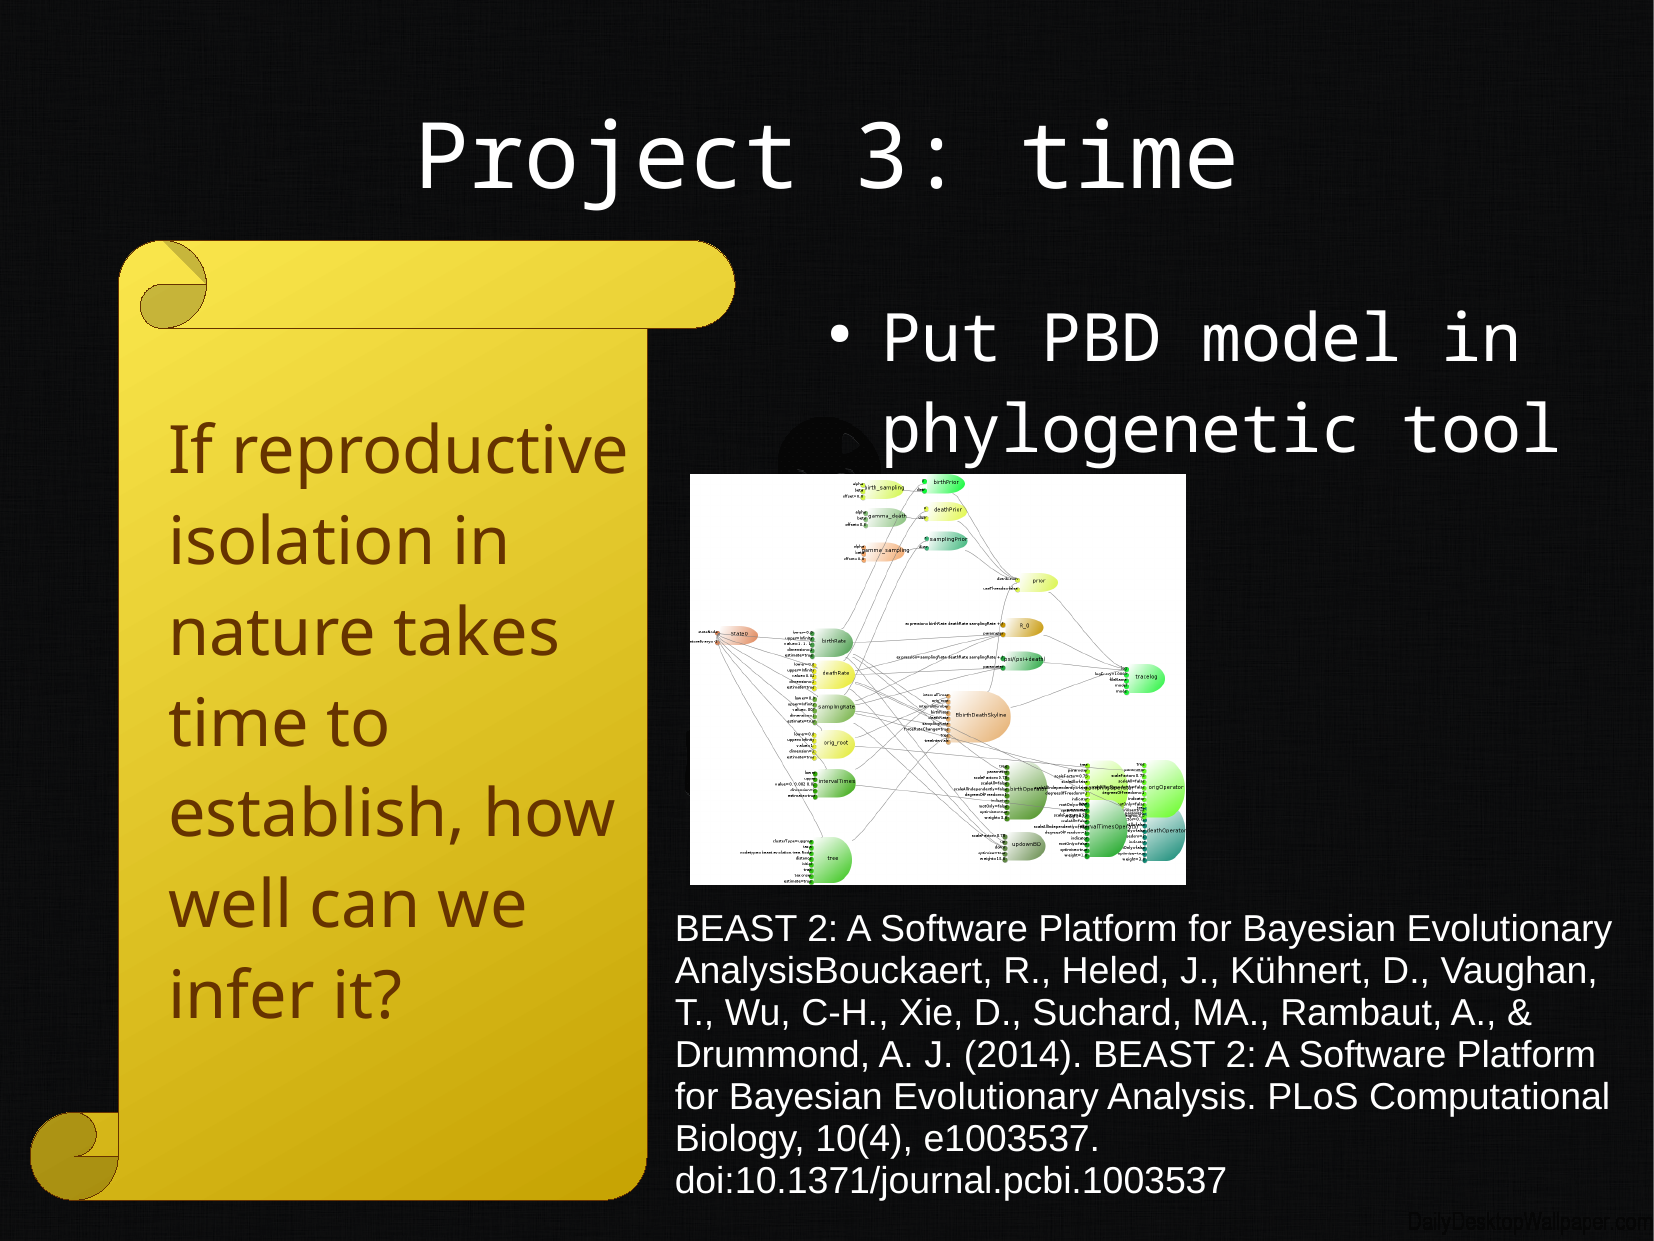

# Project 3: time
If reproductive isolation in nature takes time to establish, how well can we infer it?
Put PBD model in phylogenetic tool
BEAST 2: A Software Platform for Bayesian Evolutionary AnalysisBouckaert, R., Heled, J., Kühnert, D., Vaughan, T., Wu, C-H., Xie, D., Suchard, MA., Rambaut, A., & Drummond, A. J. (2014). BEAST 2: A Software Platform for Bayesian Evolutionary Analysis. PLoS Computational Biology, 10(4), e1003537. doi:10.1371/journal.pcbi.1003537